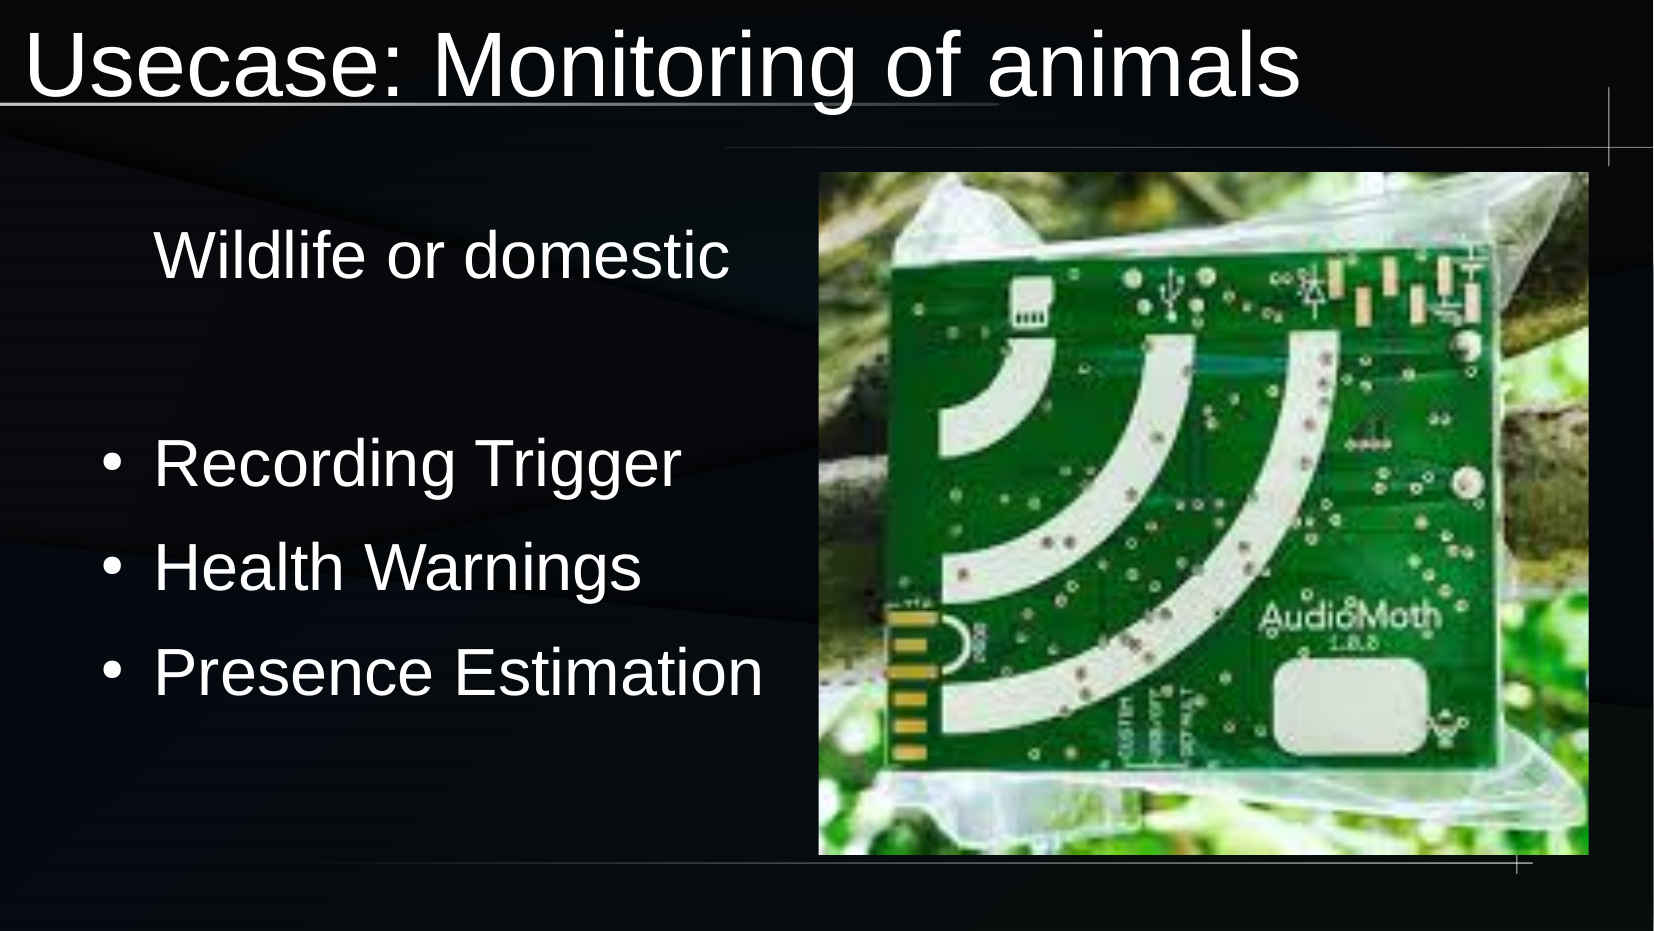

# Usecase: Monitoring of animals
Wildlife or domestic
Recording Trigger
Health Warnings
Presence Estimation